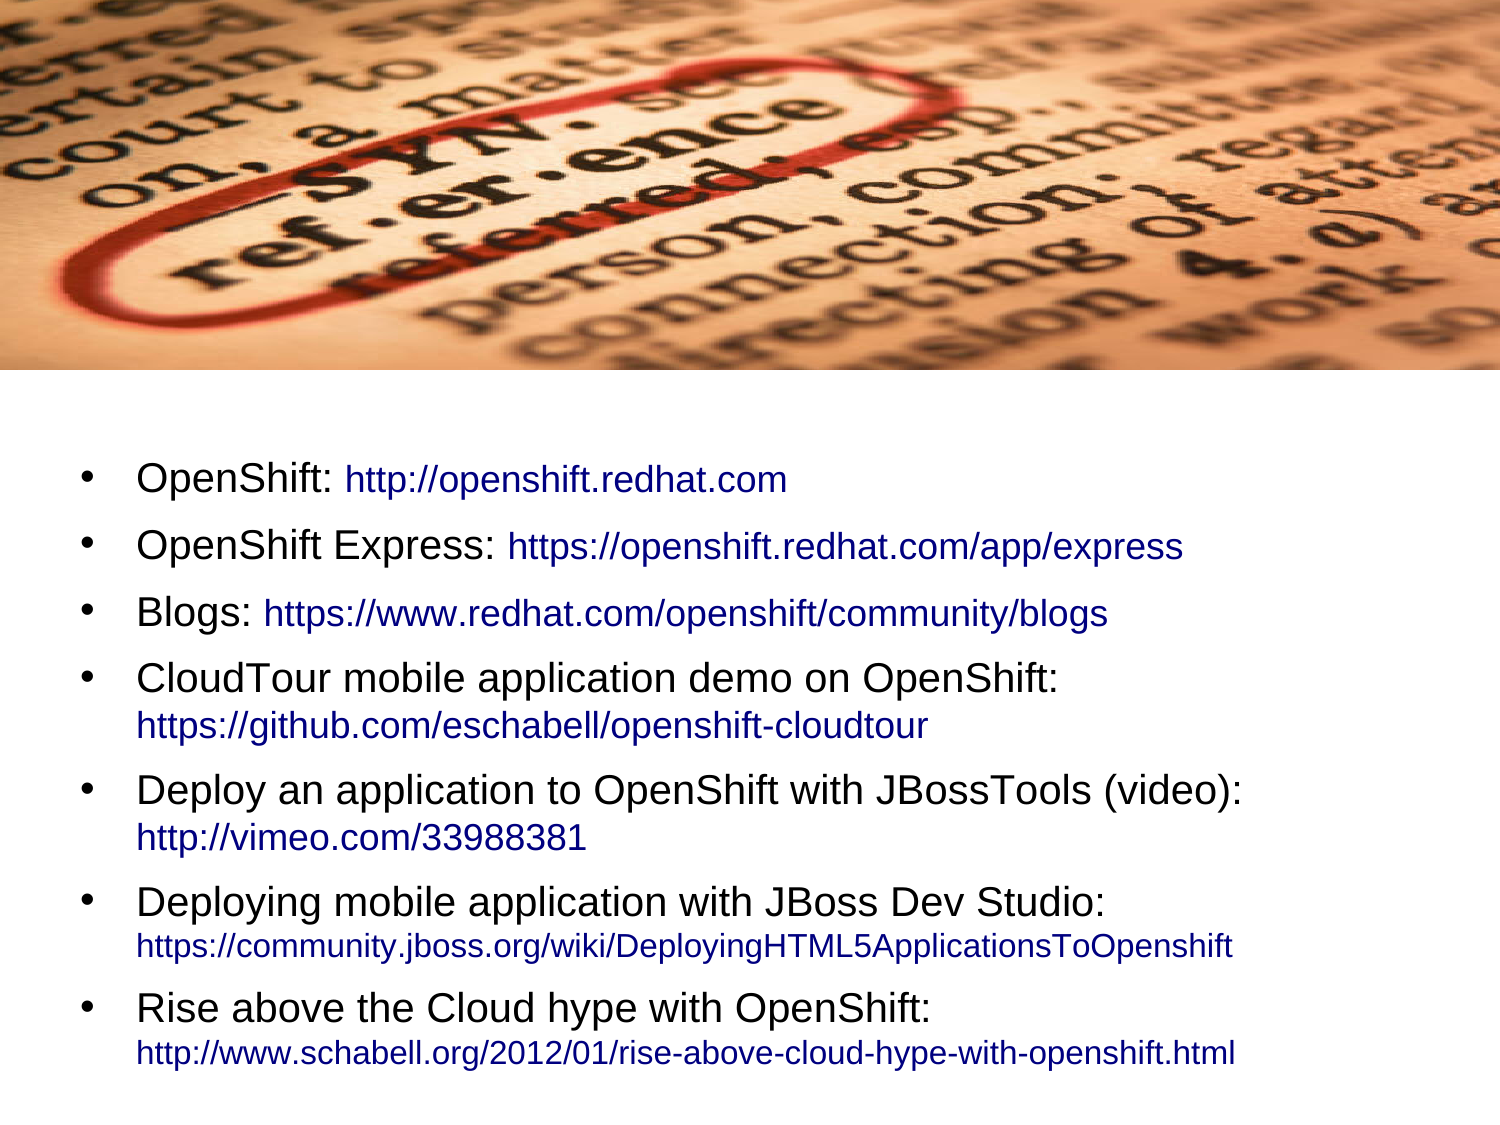

#
OpenShift: http://openshift.redhat.com
OpenShift Express: https://openshift.redhat.com/app/express
Blogs: https://www.redhat.com/openshift/community/blogs
CloudTour mobile application demo on OpenShift: https://github.com/eschabell/openshift-cloudtour
Deploy an application to OpenShift with JBossTools (video): http://vimeo.com/33988381
Deploying mobile application with JBoss Dev Studio: https://community.jboss.org/wiki/DeployingHTML5ApplicationsToOpenshift
Rise above the Cloud hype with OpenShift: http://www.schabell.org/2012/01/rise-above-cloud-hype-with-openshift.html